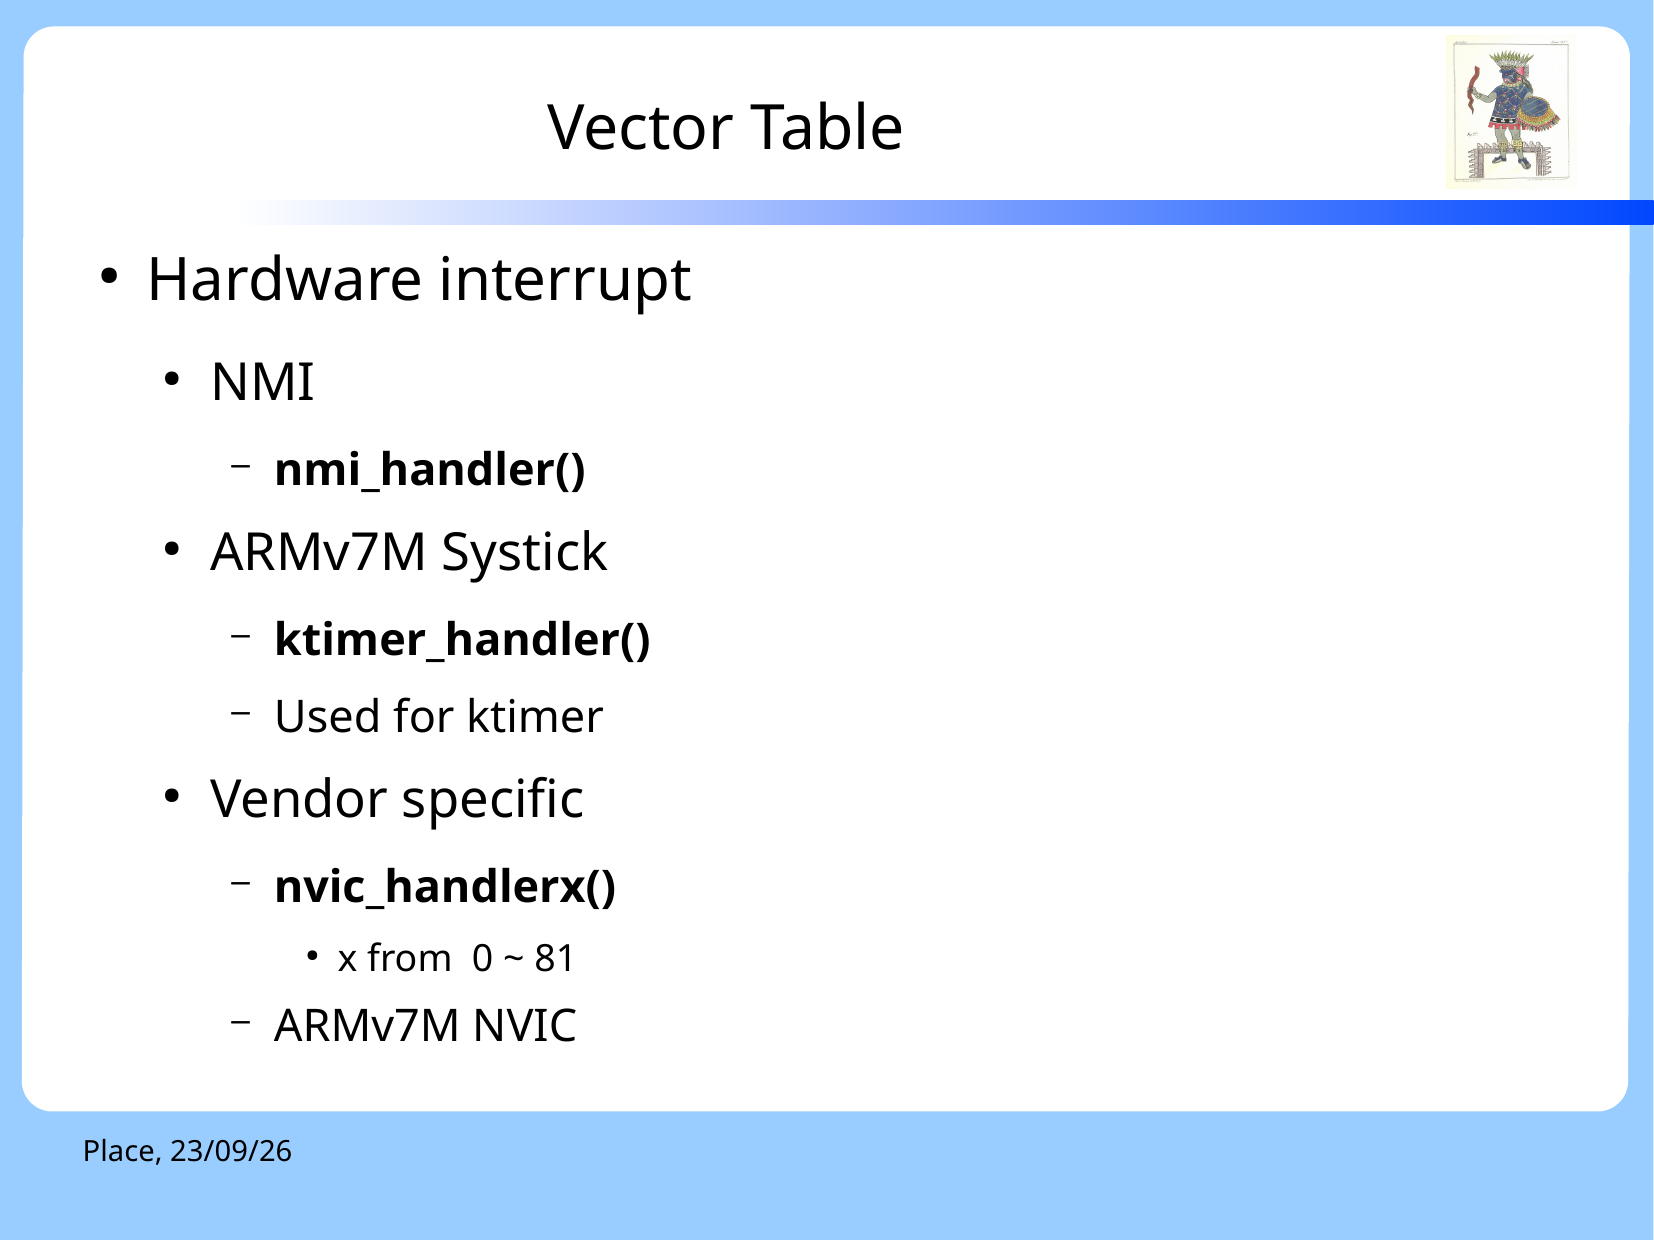

# Vector Table
Hardware interrupt
NMI
nmi_handler()
ARMv7M Systick
ktimer_handler()
Used for ktimer
Vendor specific
nvic_handlerx()
x from 0 ~ 81
ARMv7M NVIC